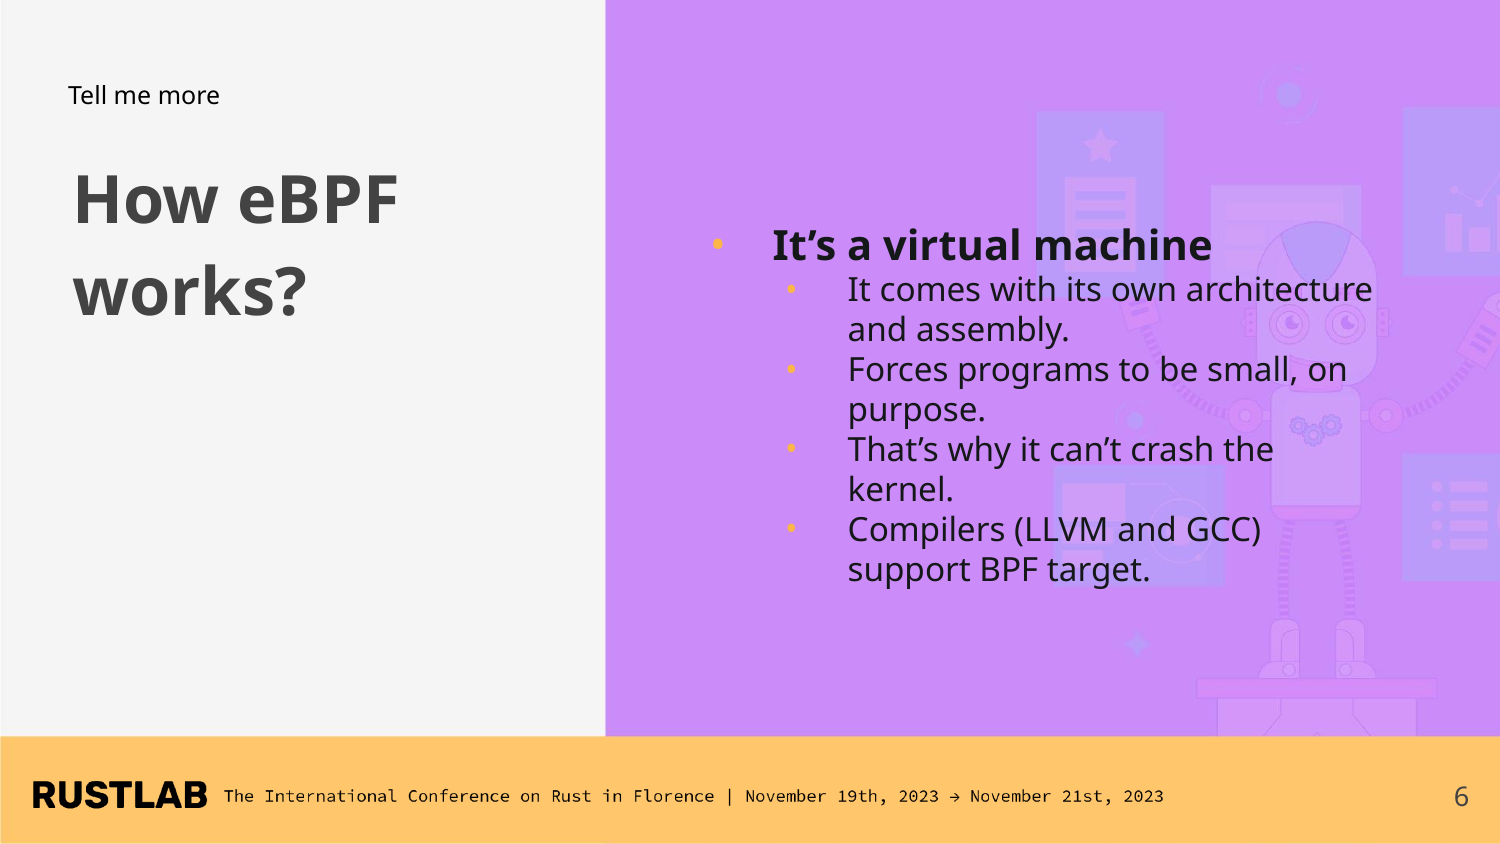

Tell me more
It’s a virtual machine
It comes with its own architecture and assembly.
Forces programs to be small, on purpose.
That’s why it can’t crash the kernel.
Compilers (LLVM and GCC) support BPF target.
# How eBPF works?